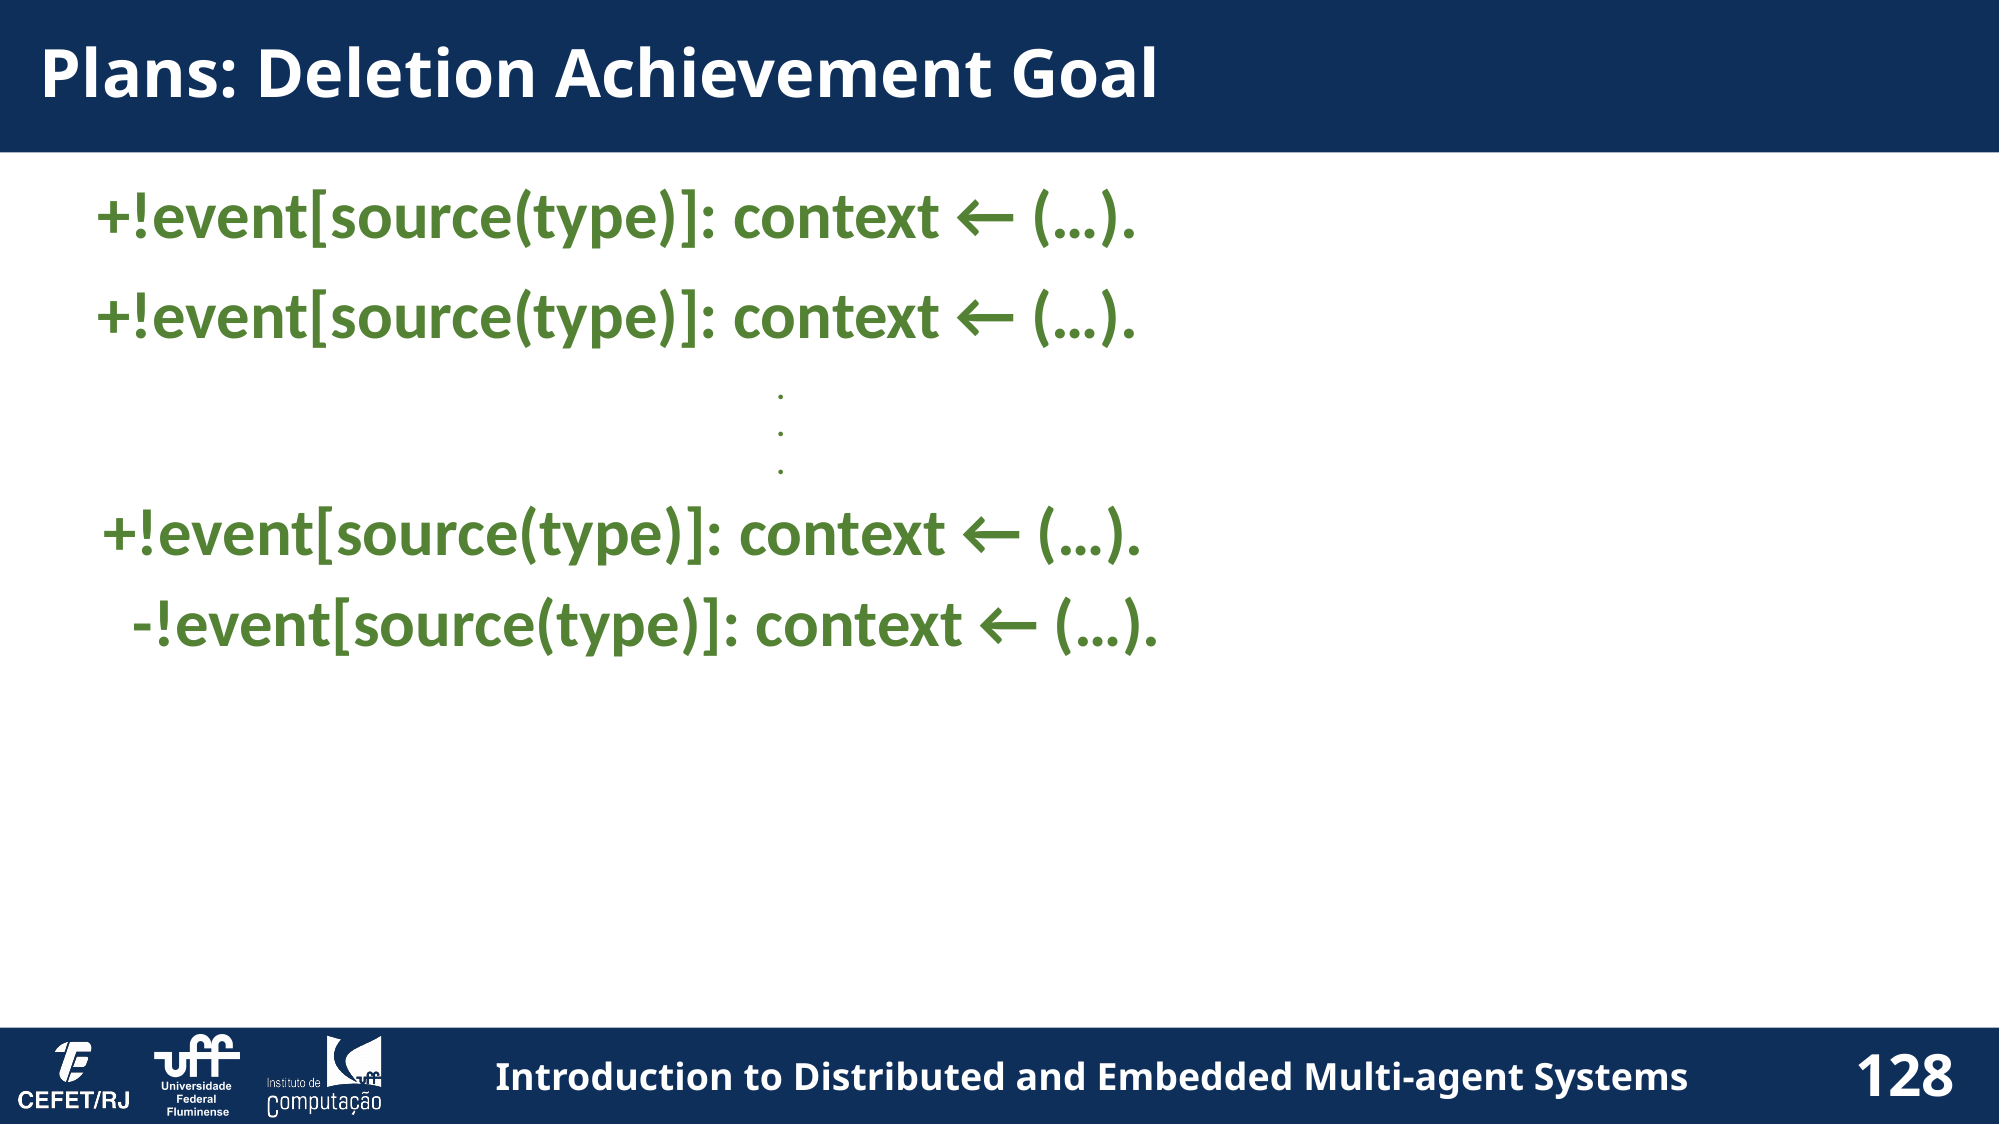

Plans: Deletion Achievement Goal
+!event[source(type)]: context ← (…).
+!event[source(type)]: context ← (…).
.
.
.
+!event[source(type)]: context ← (…).
-!event[source(type)]: context ← (…).